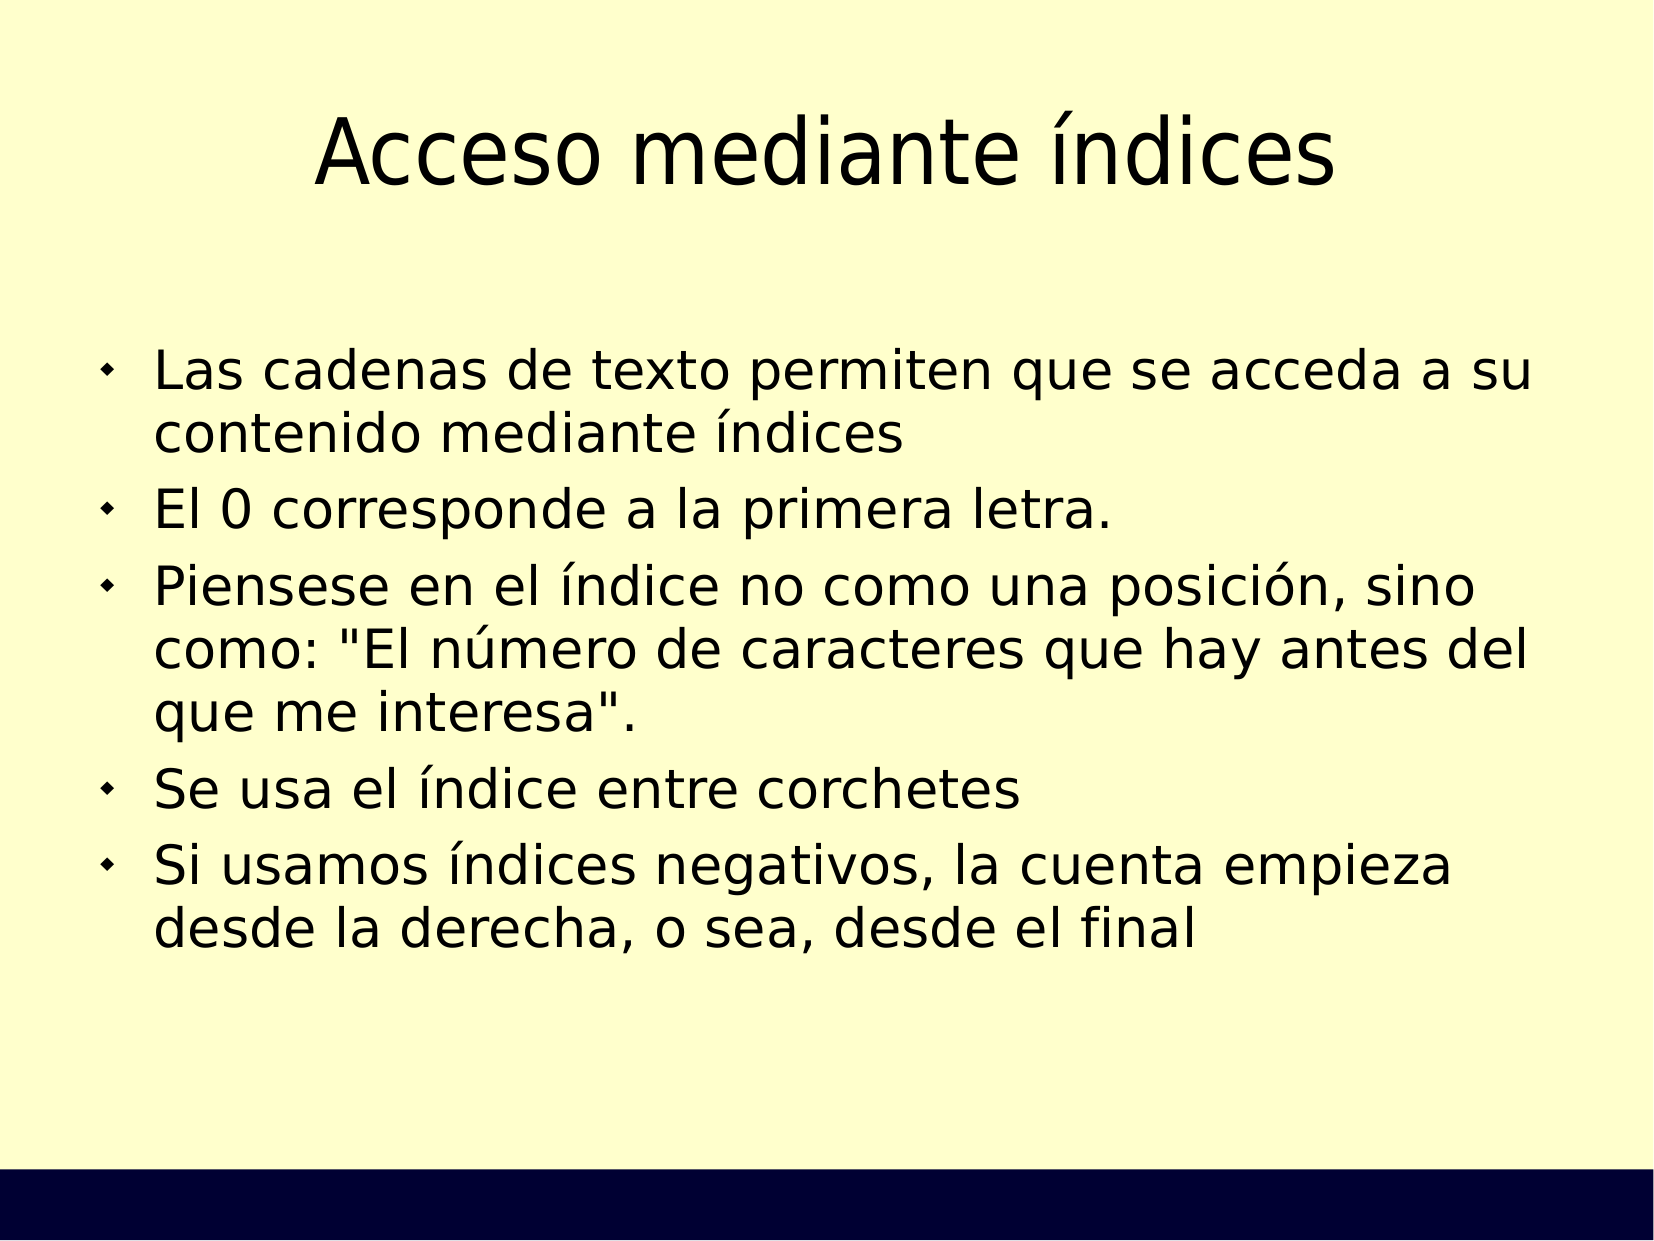

# Acceso mediante índices
Las cadenas de texto permiten que se acceda a su contenido mediante índices
El 0 corresponde a la primera letra.
Piensese en el índice no como una posición, sino como: "El número de caracteres que hay antes del que me interesa".
Se usa el índice entre corchetes
Si usamos índices negativos, la cuenta empieza desde la derecha, o sea, desde el final